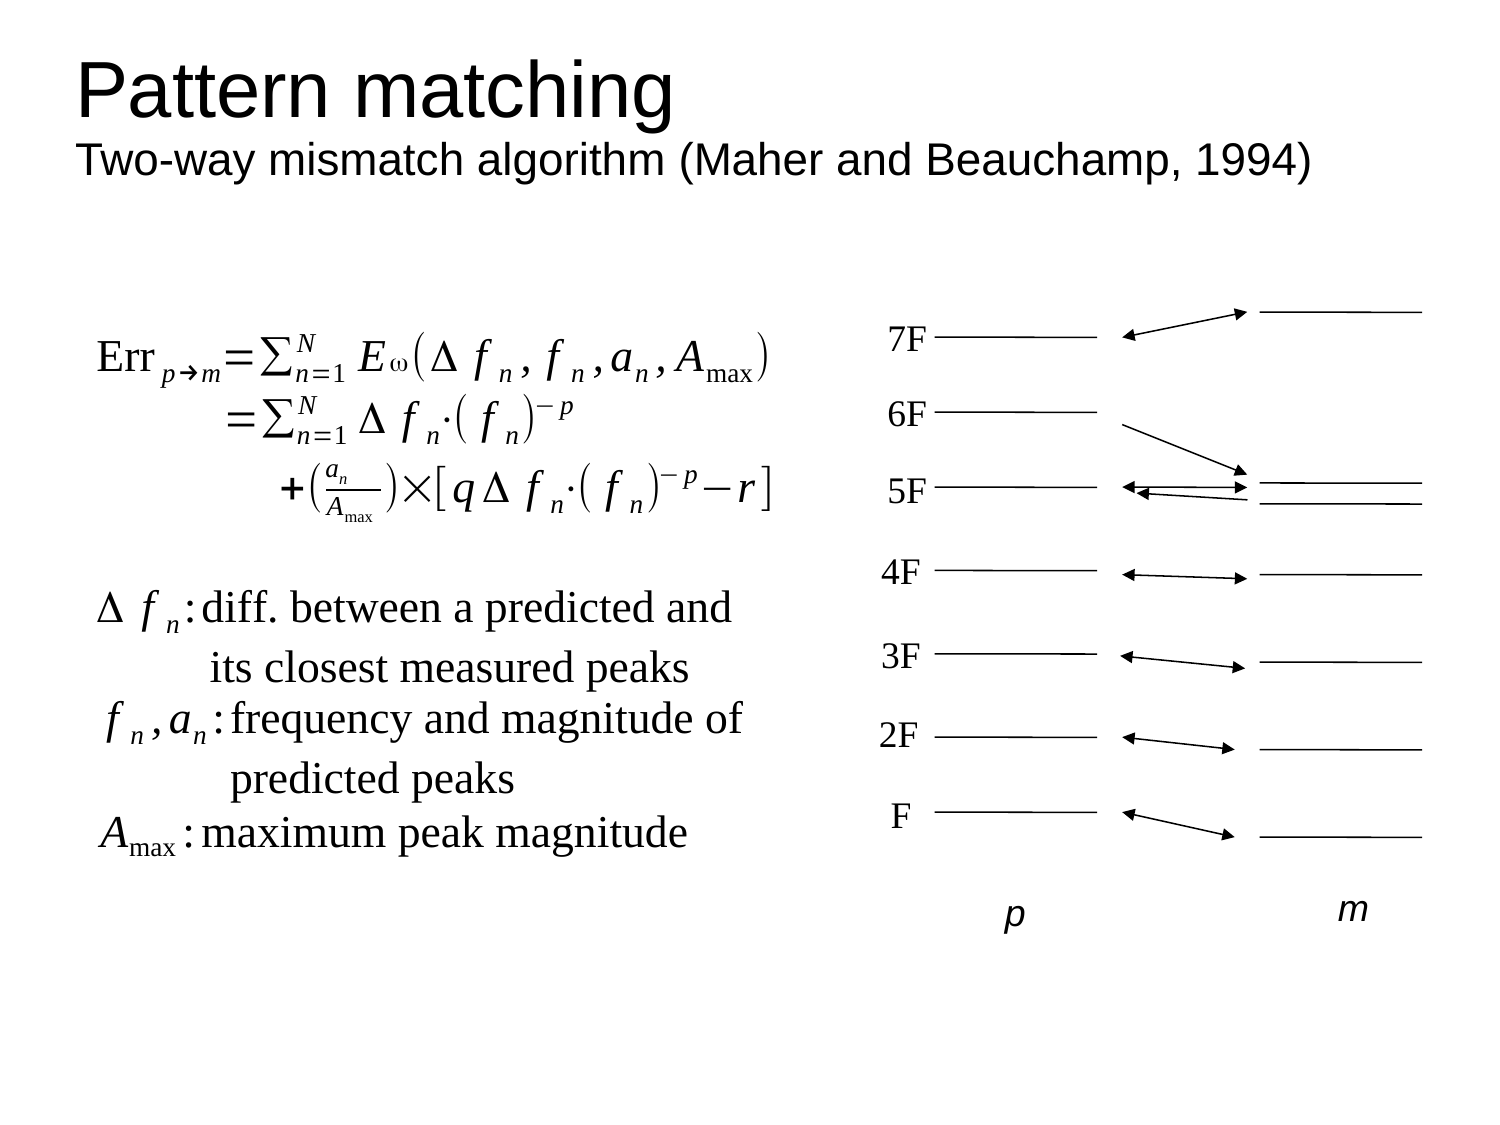

# Pattern matching Two-way mismatch algorithm (Maher and Beauchamp, 1994)
7F
6F
5F
4F
3F
2F
F
m
p